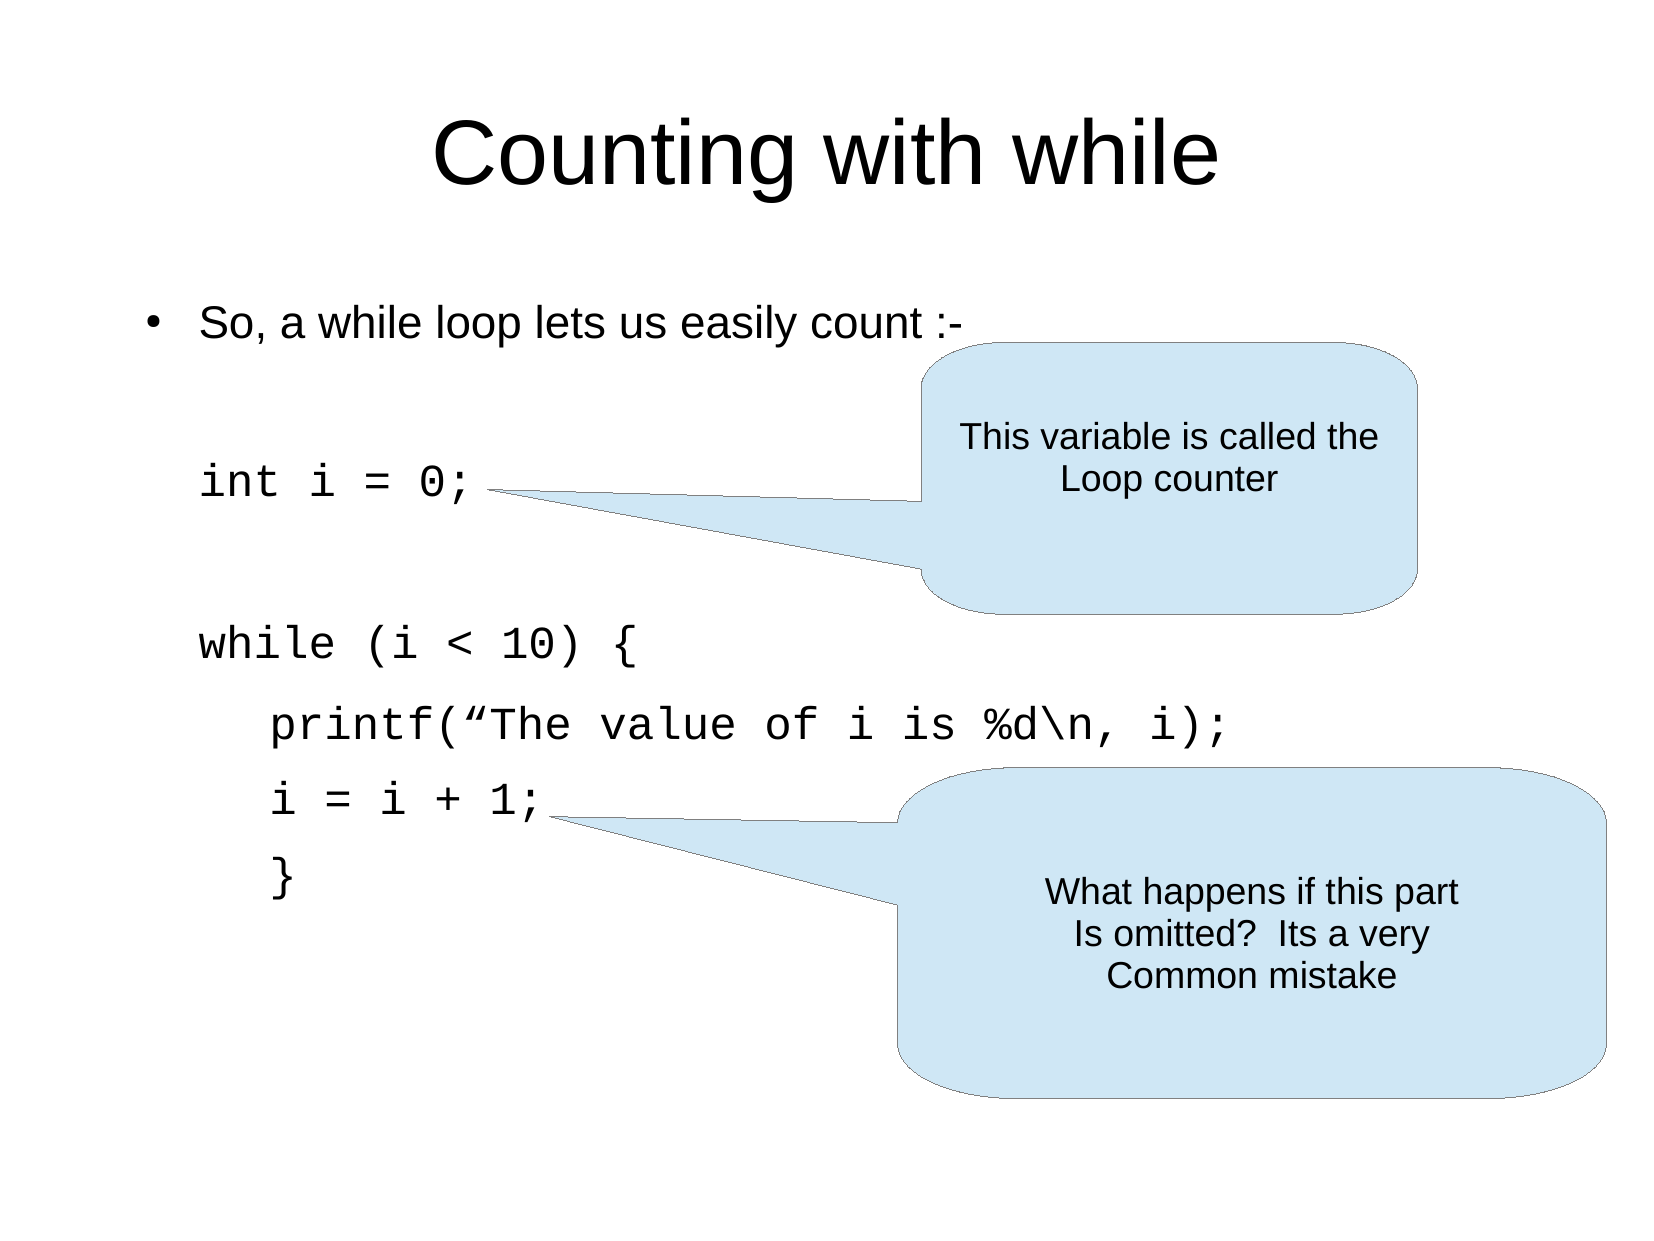

# Counting with while
So, a while loop lets us easily count :-
int i = 0;
while (i < 10) {
printf(“The value of i is %d\n, i);
i = i + 1;
}
This variable is called the
Loop counter
What happens if this part
Is omitted? Its a very
Common mistake